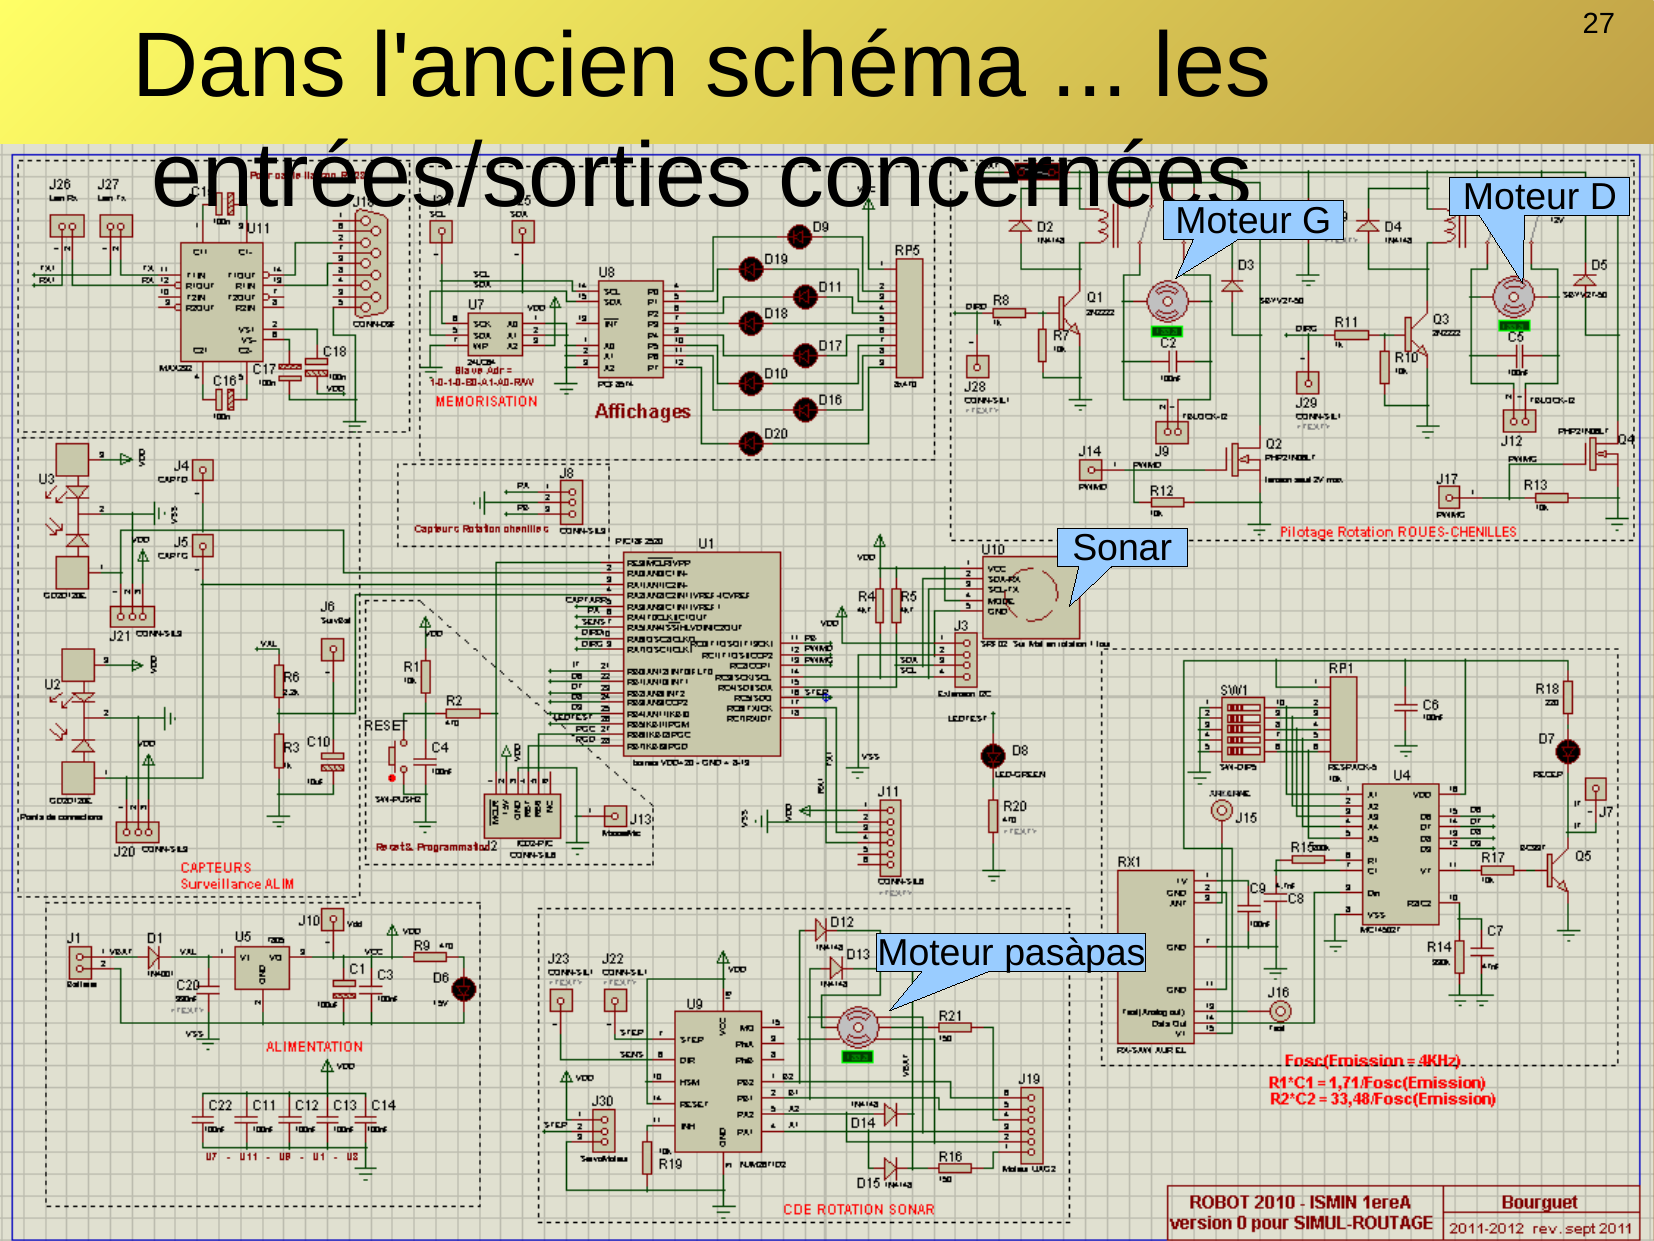

# Dans l'ancien schéma ... les entrées/sorties concernées
Moteur D
Moteur G
Sonar
Moteur pasàpas